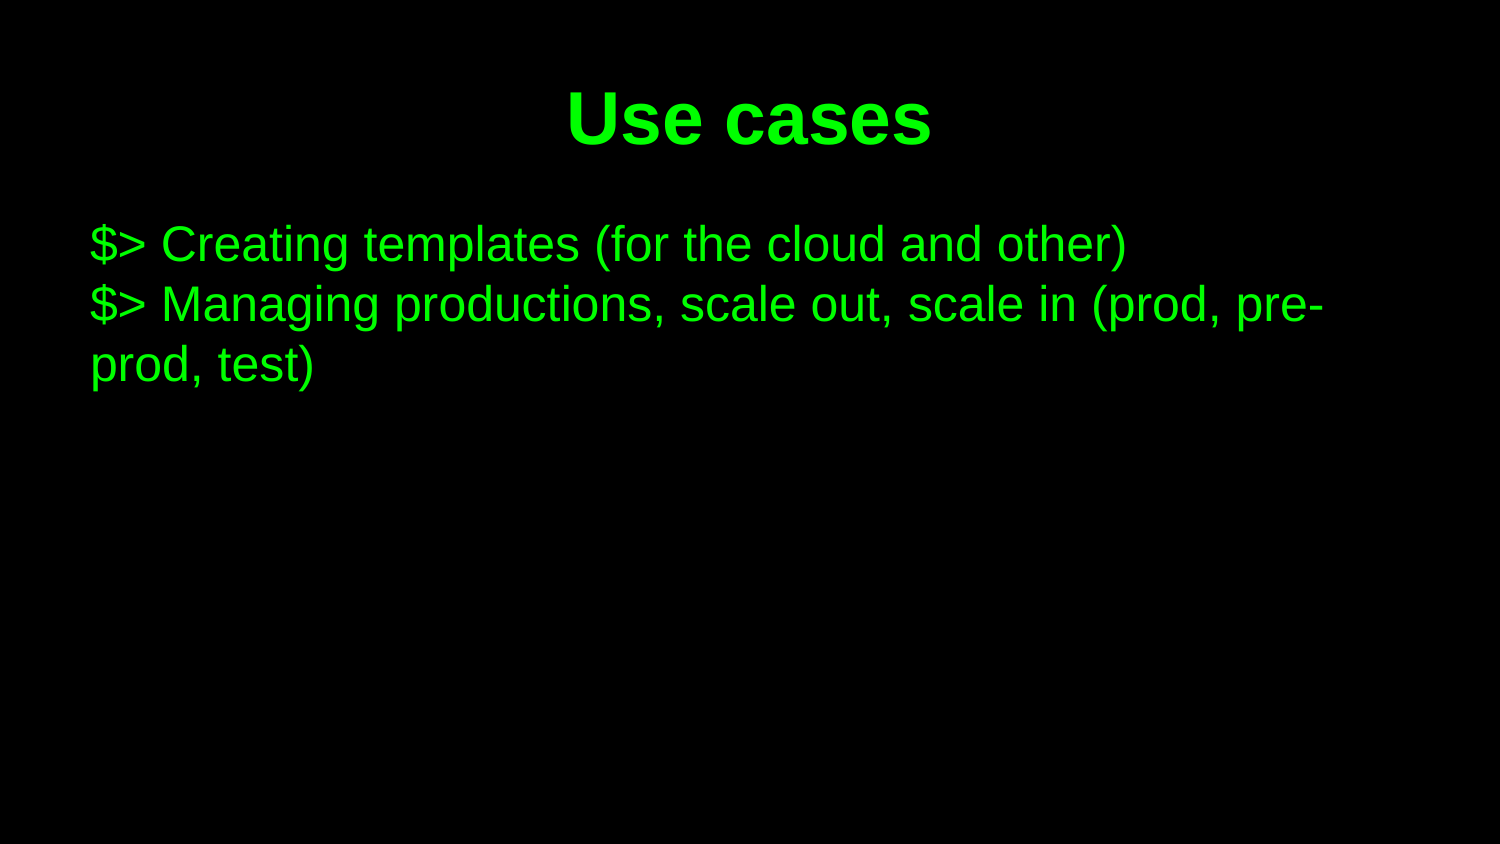

Use cases
# $> Creating templates (for the cloud and other)
$> Managing productions, scale out, scale in (prod, pre-prod, test)